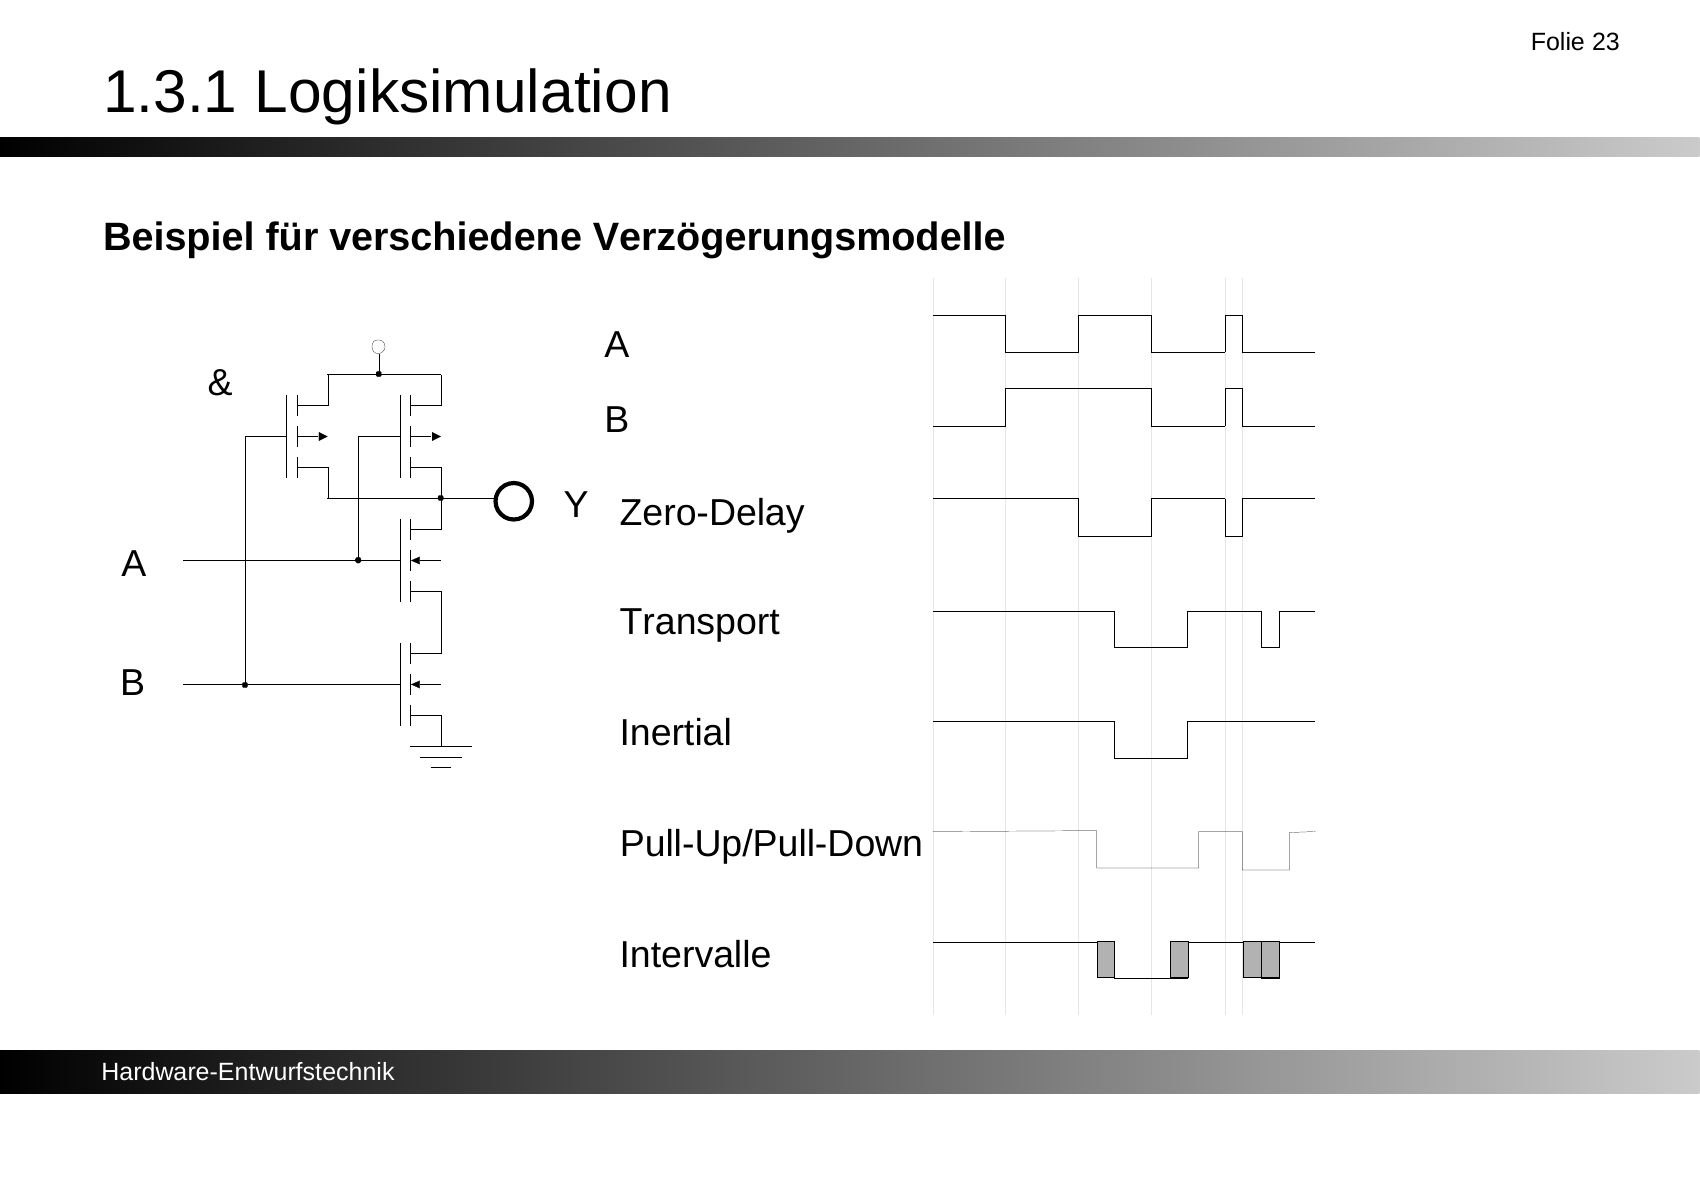

# 1.3.1 Logiksimulation
Beispiel für verschiedene Verzögerungsmodelle
A
&
B
Y
Zero-Delay
A
Transport
B
Inertial
Pull-Up/Pull-Down
Intervalle